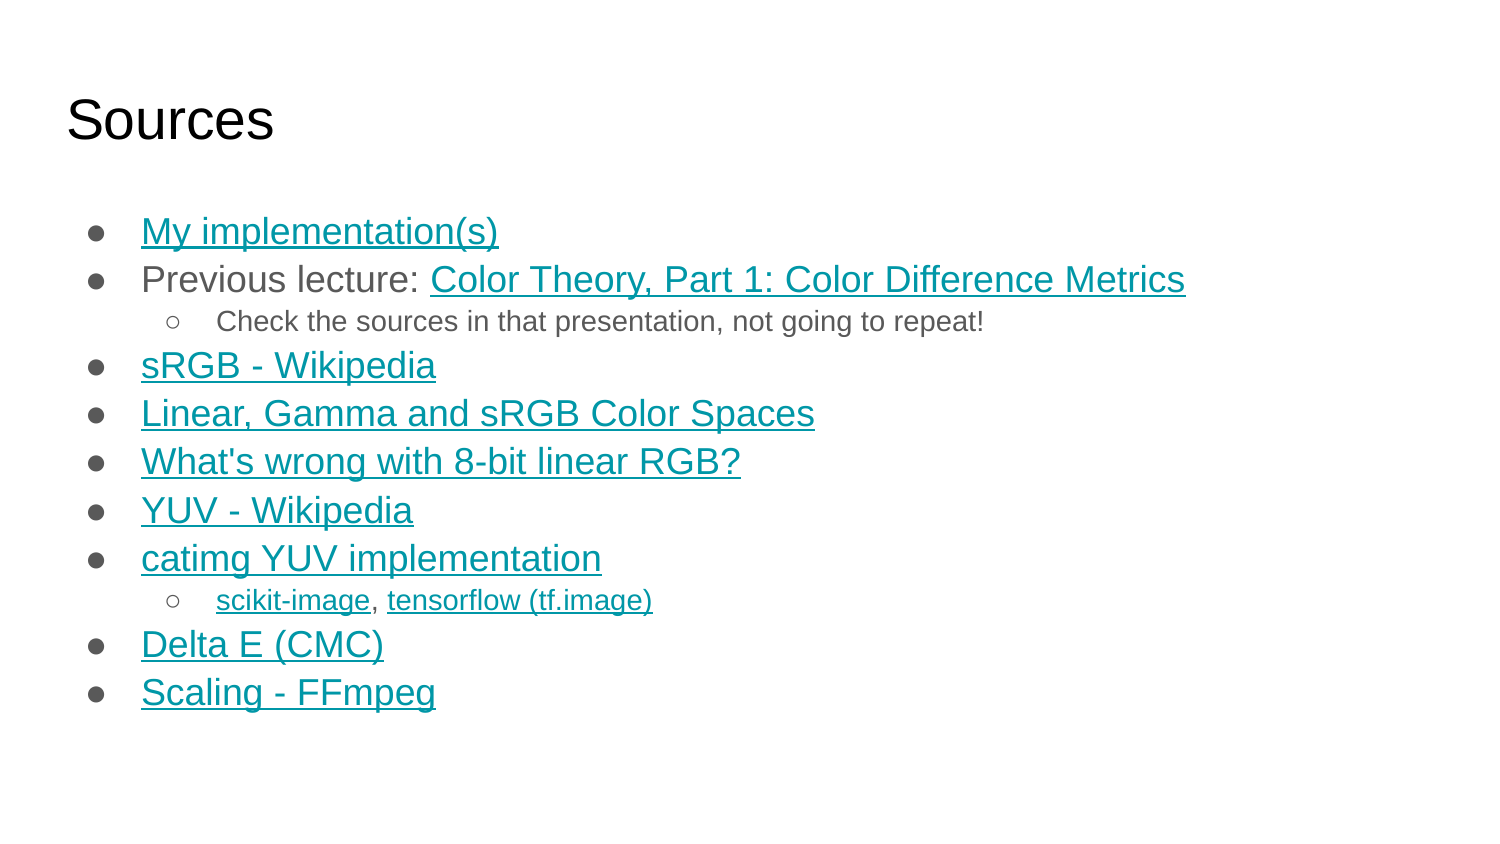

# Sources
My implementation(s)
Previous lecture: Color Theory, Part 1: Color Difference Metrics
Check the sources in that presentation, not going to repeat!
sRGB - Wikipedia
Linear, Gamma and sRGB Color Spaces
What's wrong with 8-bit linear RGB?
YUV - Wikipedia
catimg YUV implementation
scikit-image, tensorflow (tf.image)
Delta E (CMC)
Scaling - FFmpeg